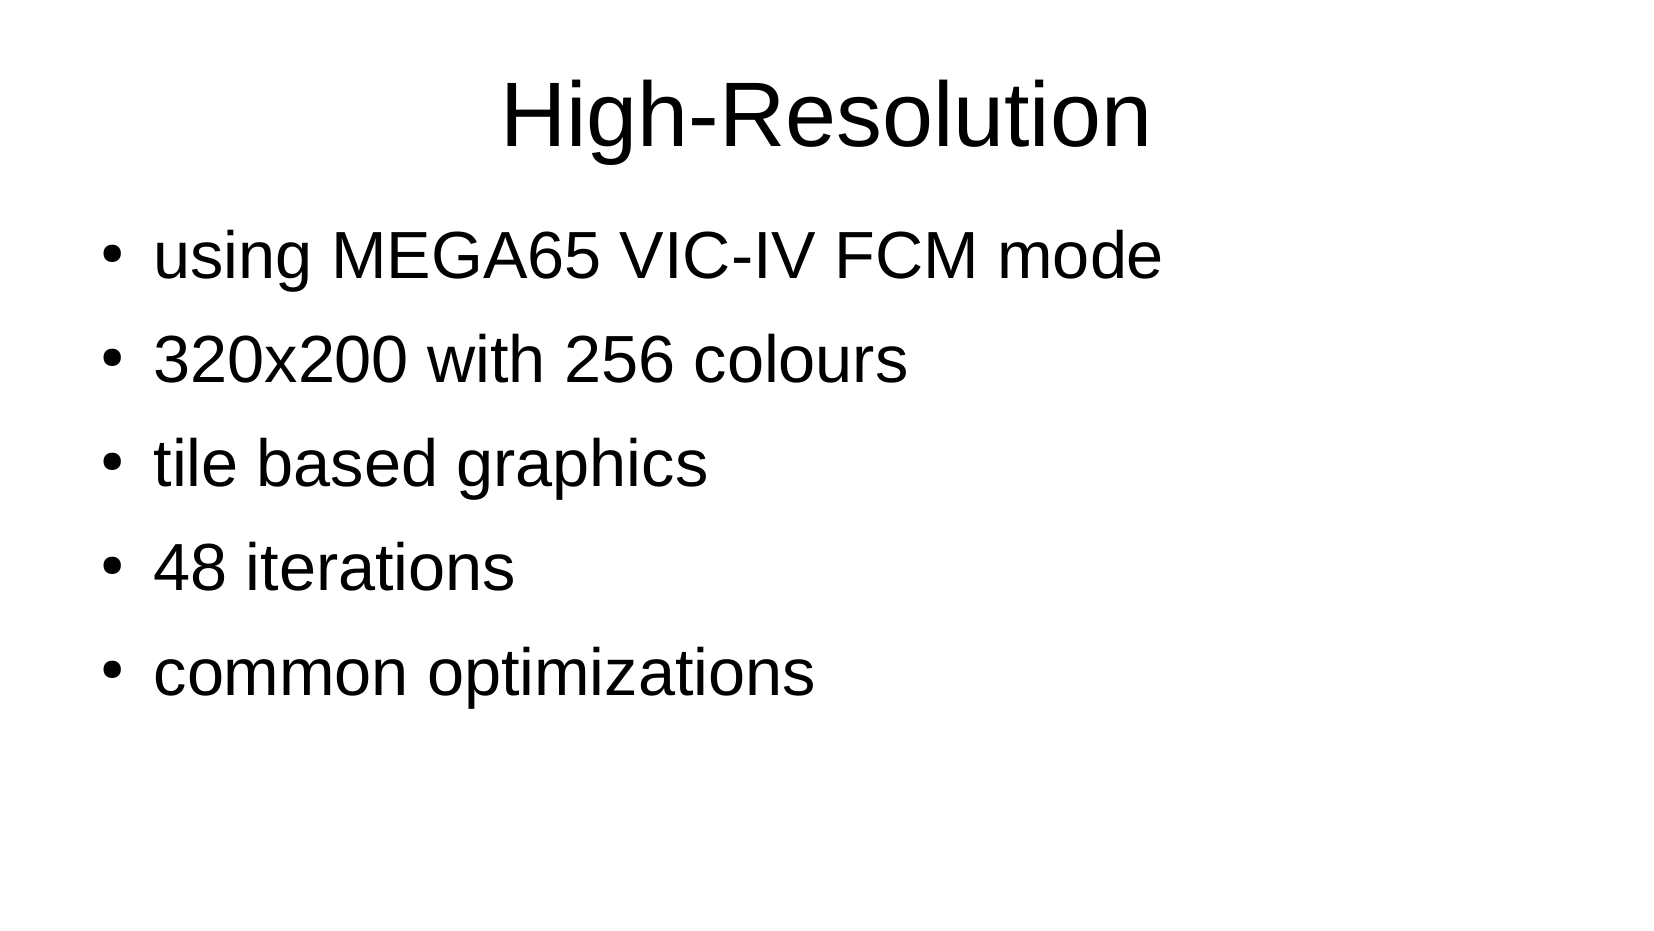

# High-Resolution
using MEGA65 VIC-IV FCM mode
320x200 with 256 colours
tile based graphics
48 iterations
common optimizations